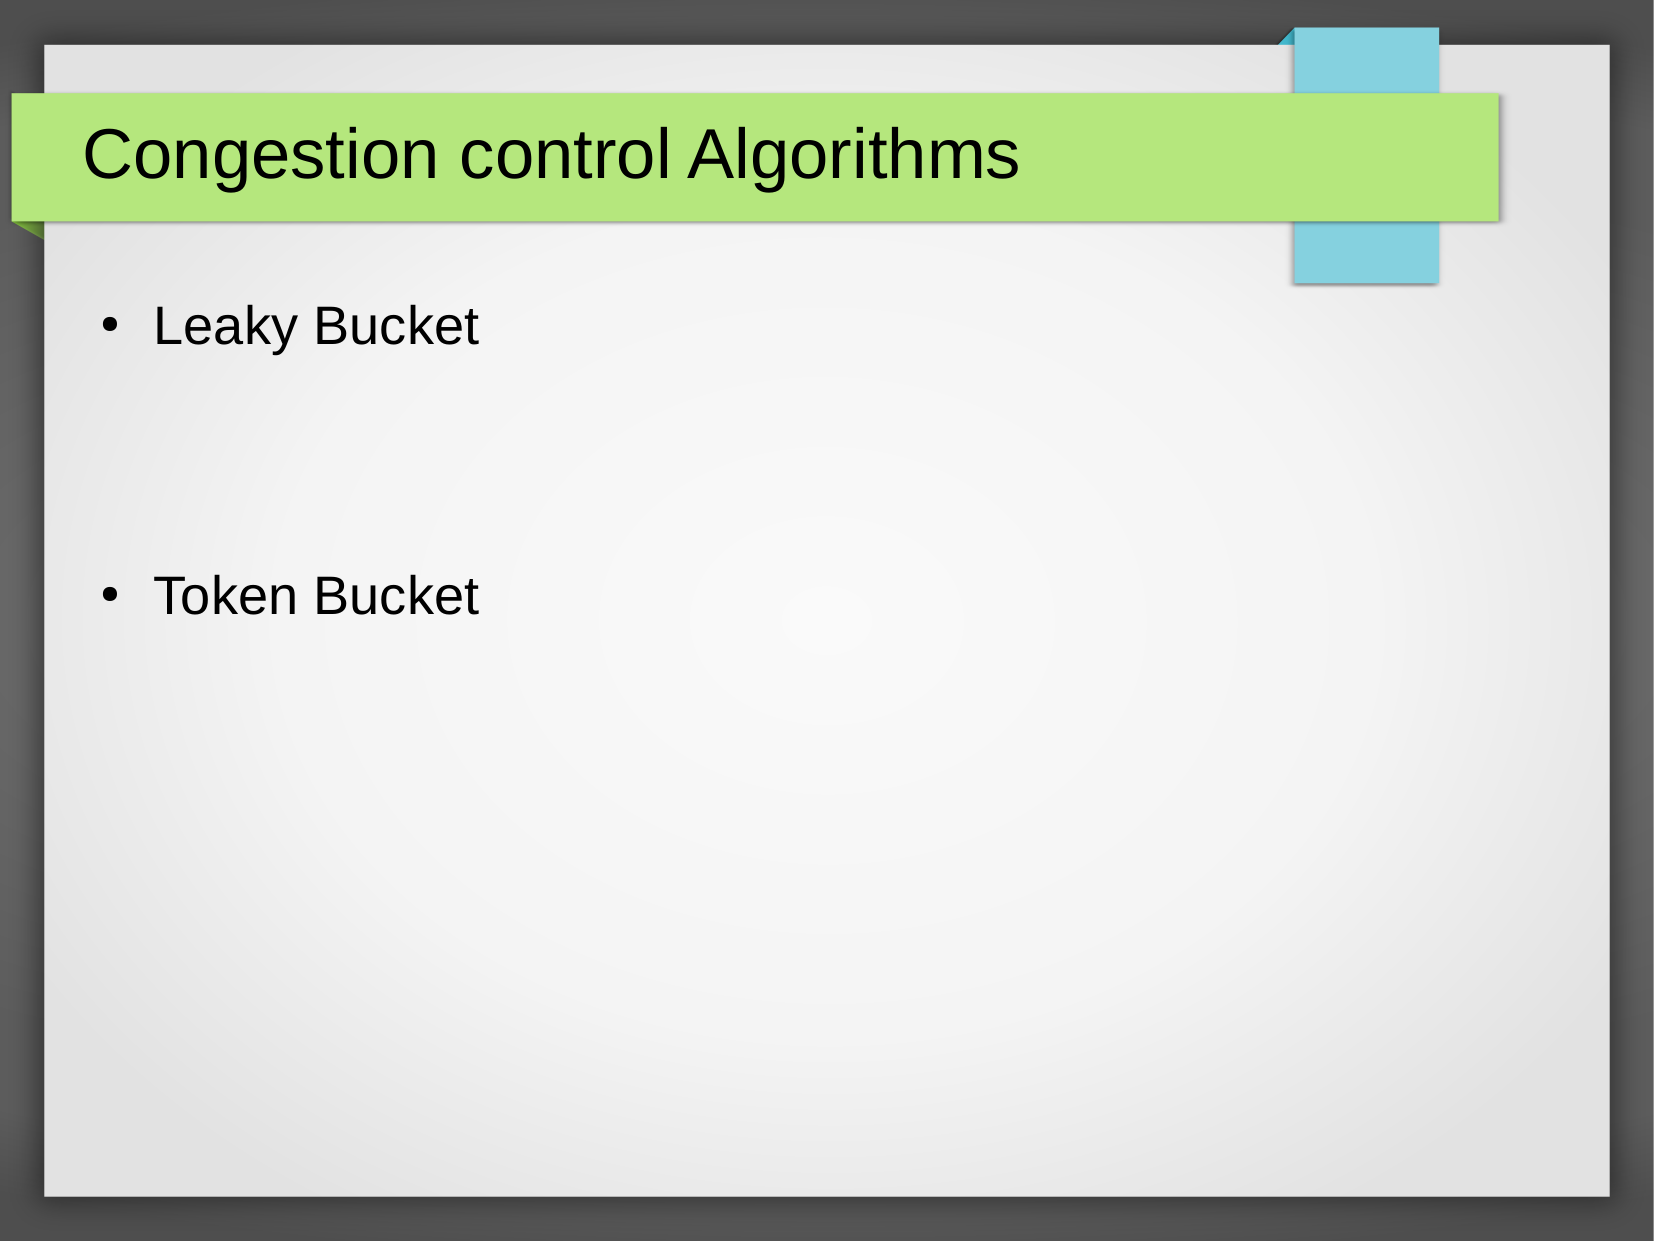

# Congestion control Algorithms
Leaky Bucket
Token Bucket